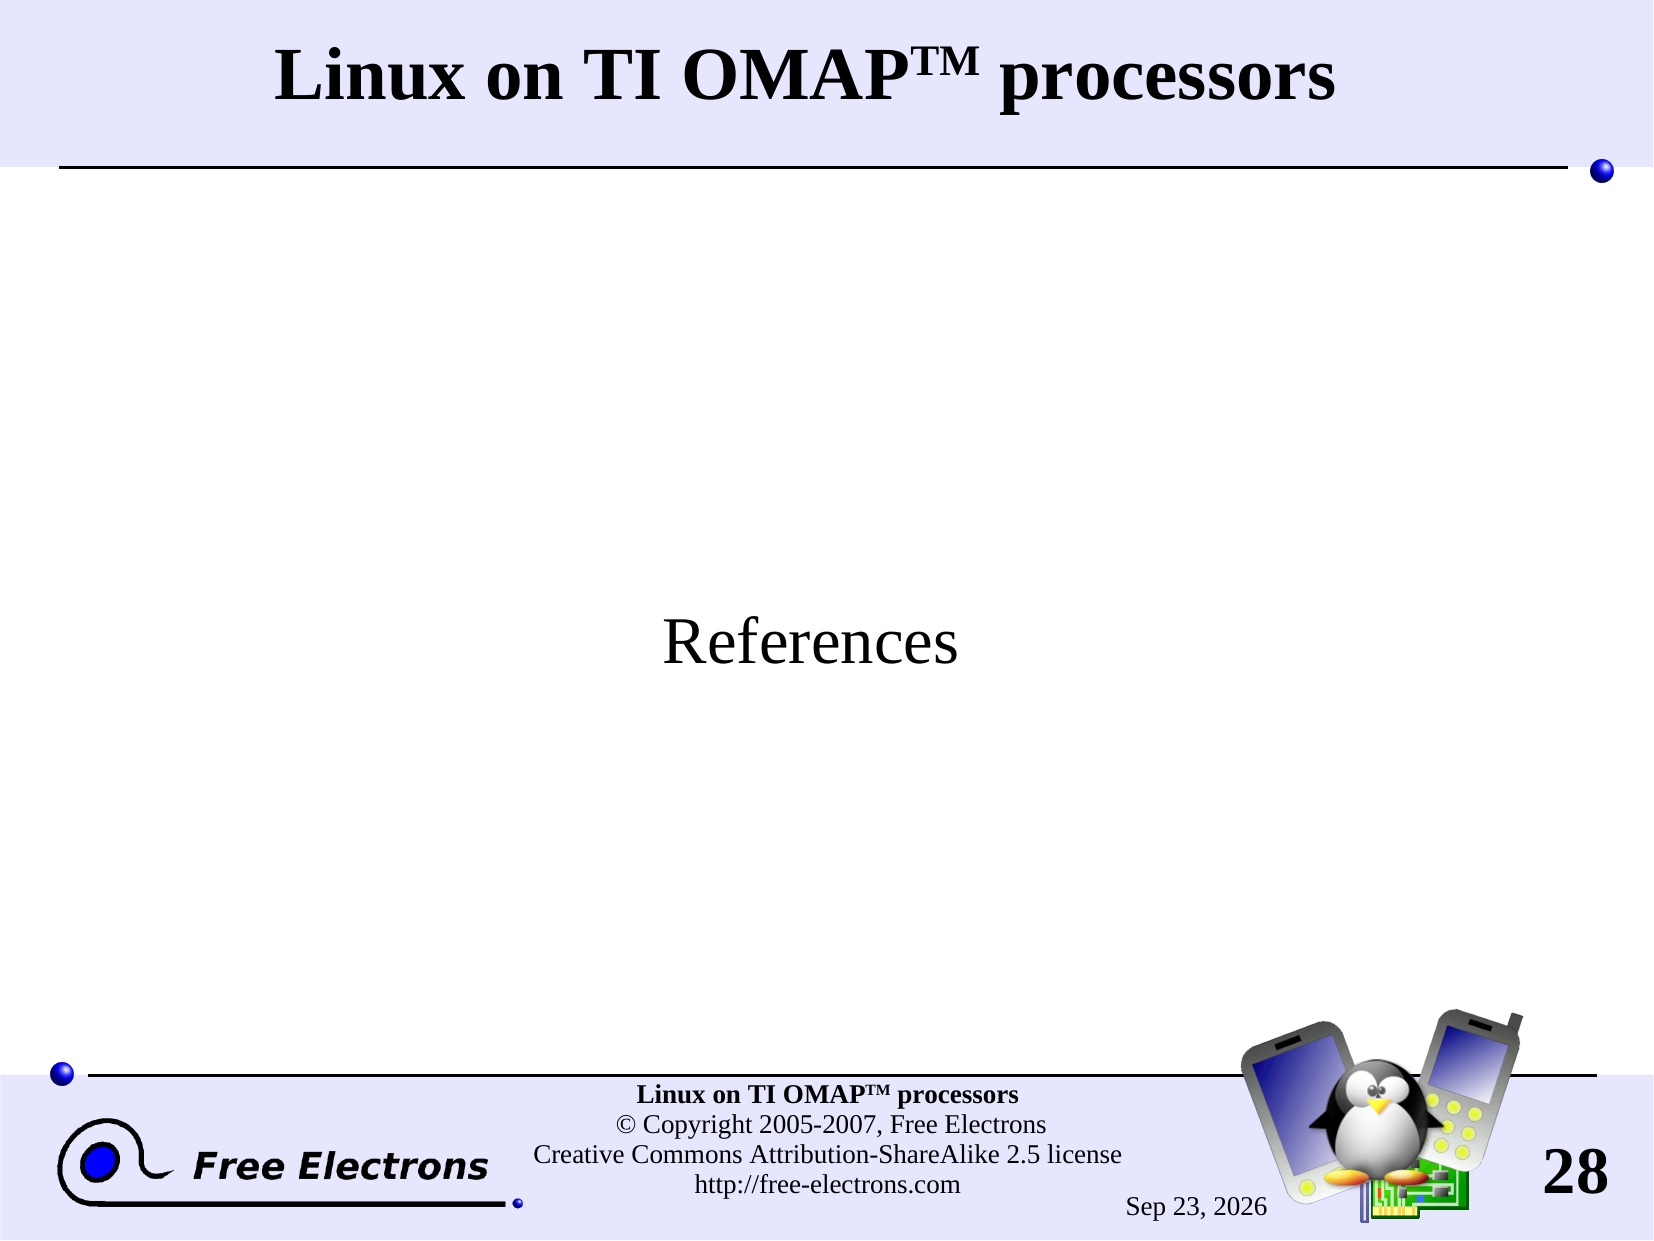

# Linux on TI OMAPTM processors
References